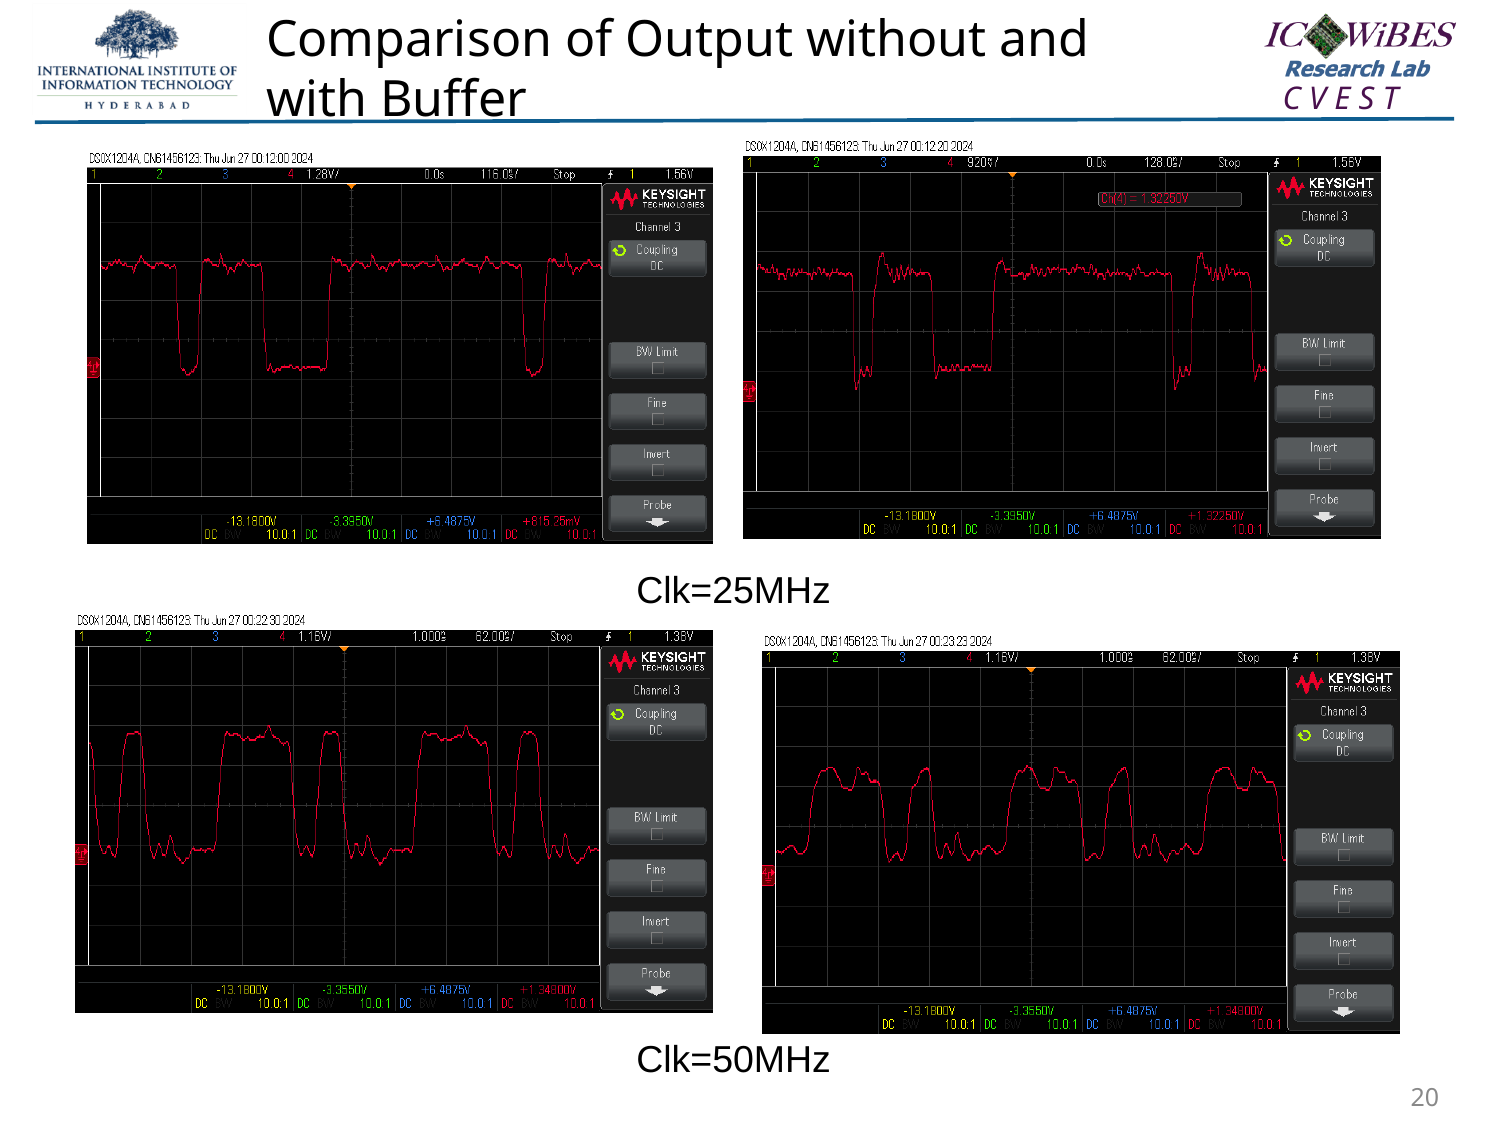

# Comparison of Output without and with Buffer
Clk=25MHz
Clk=50MHz